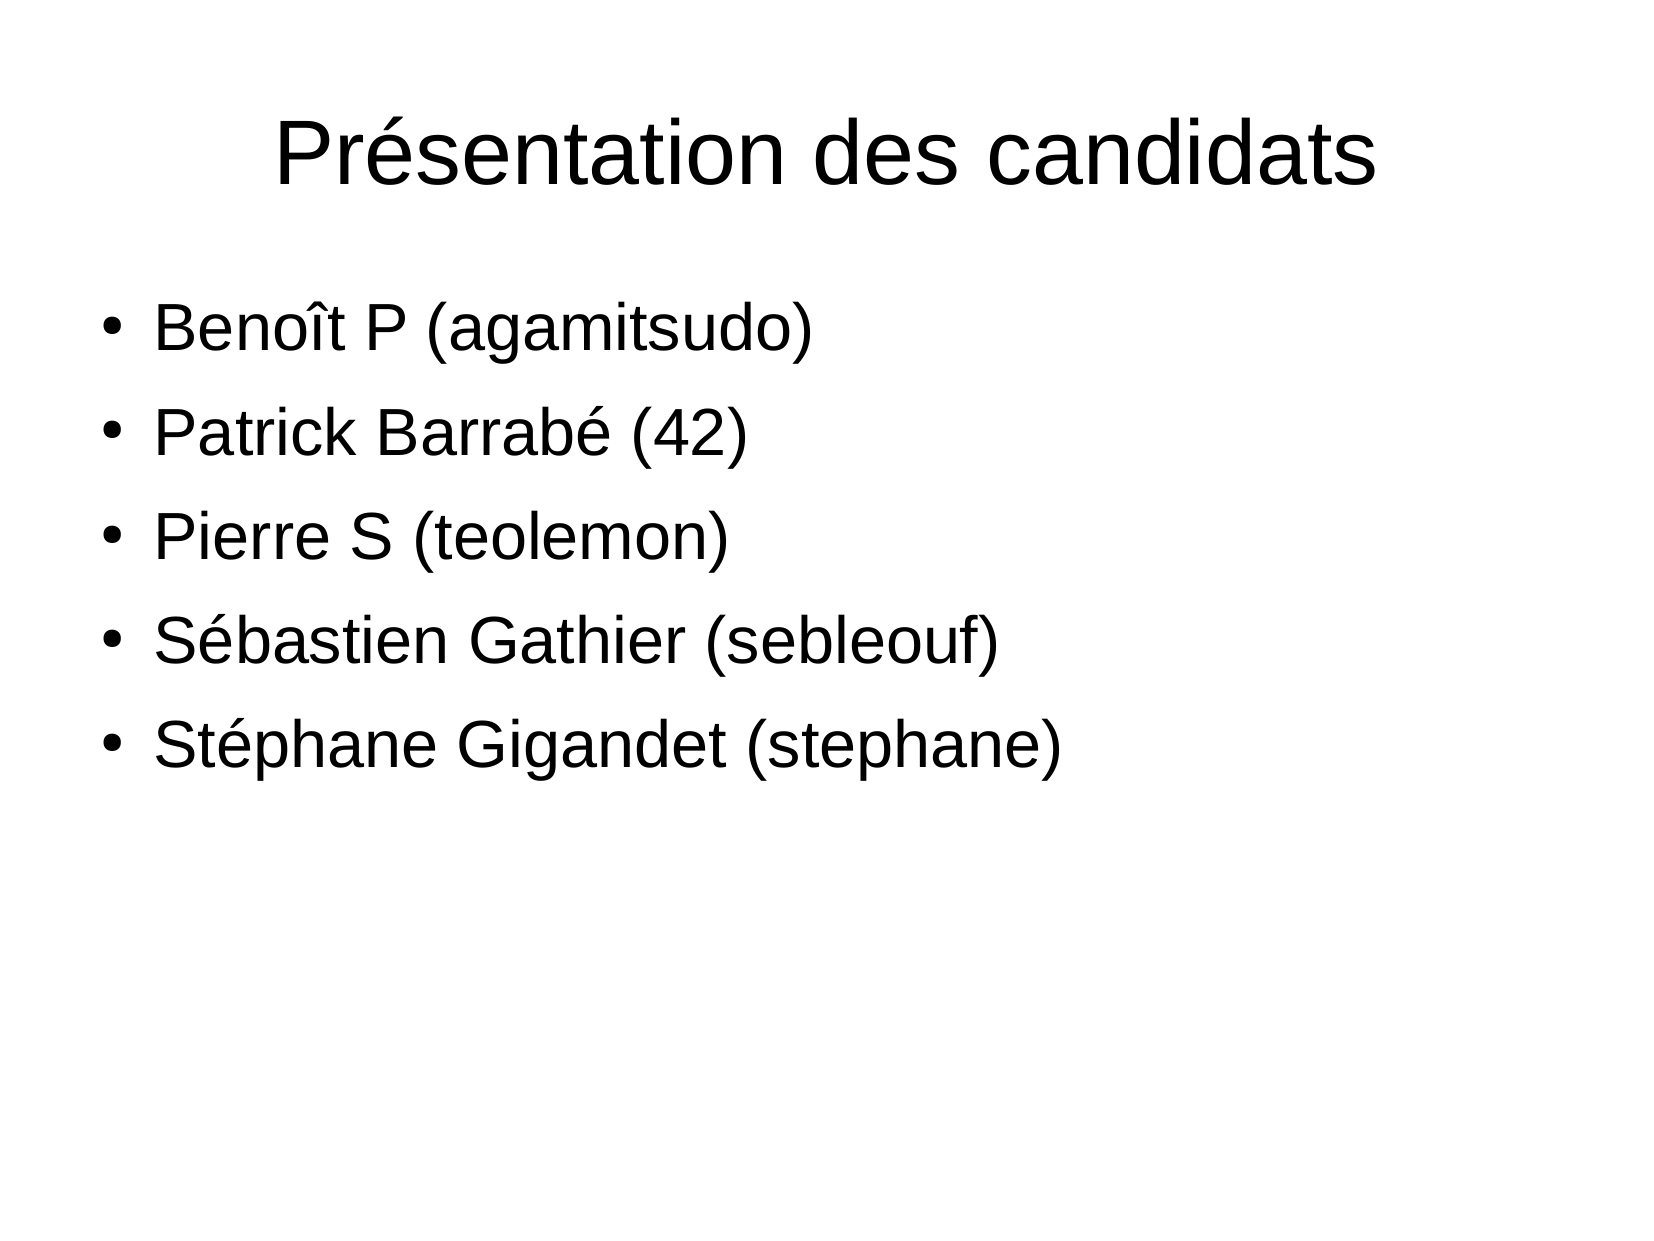

# Présentation des candidats
Benoît P (agamitsudo)
Patrick Barrabé (42)
Pierre S (teolemon)
Sébastien Gathier (sebleouf)
Stéphane Gigandet (stephane)